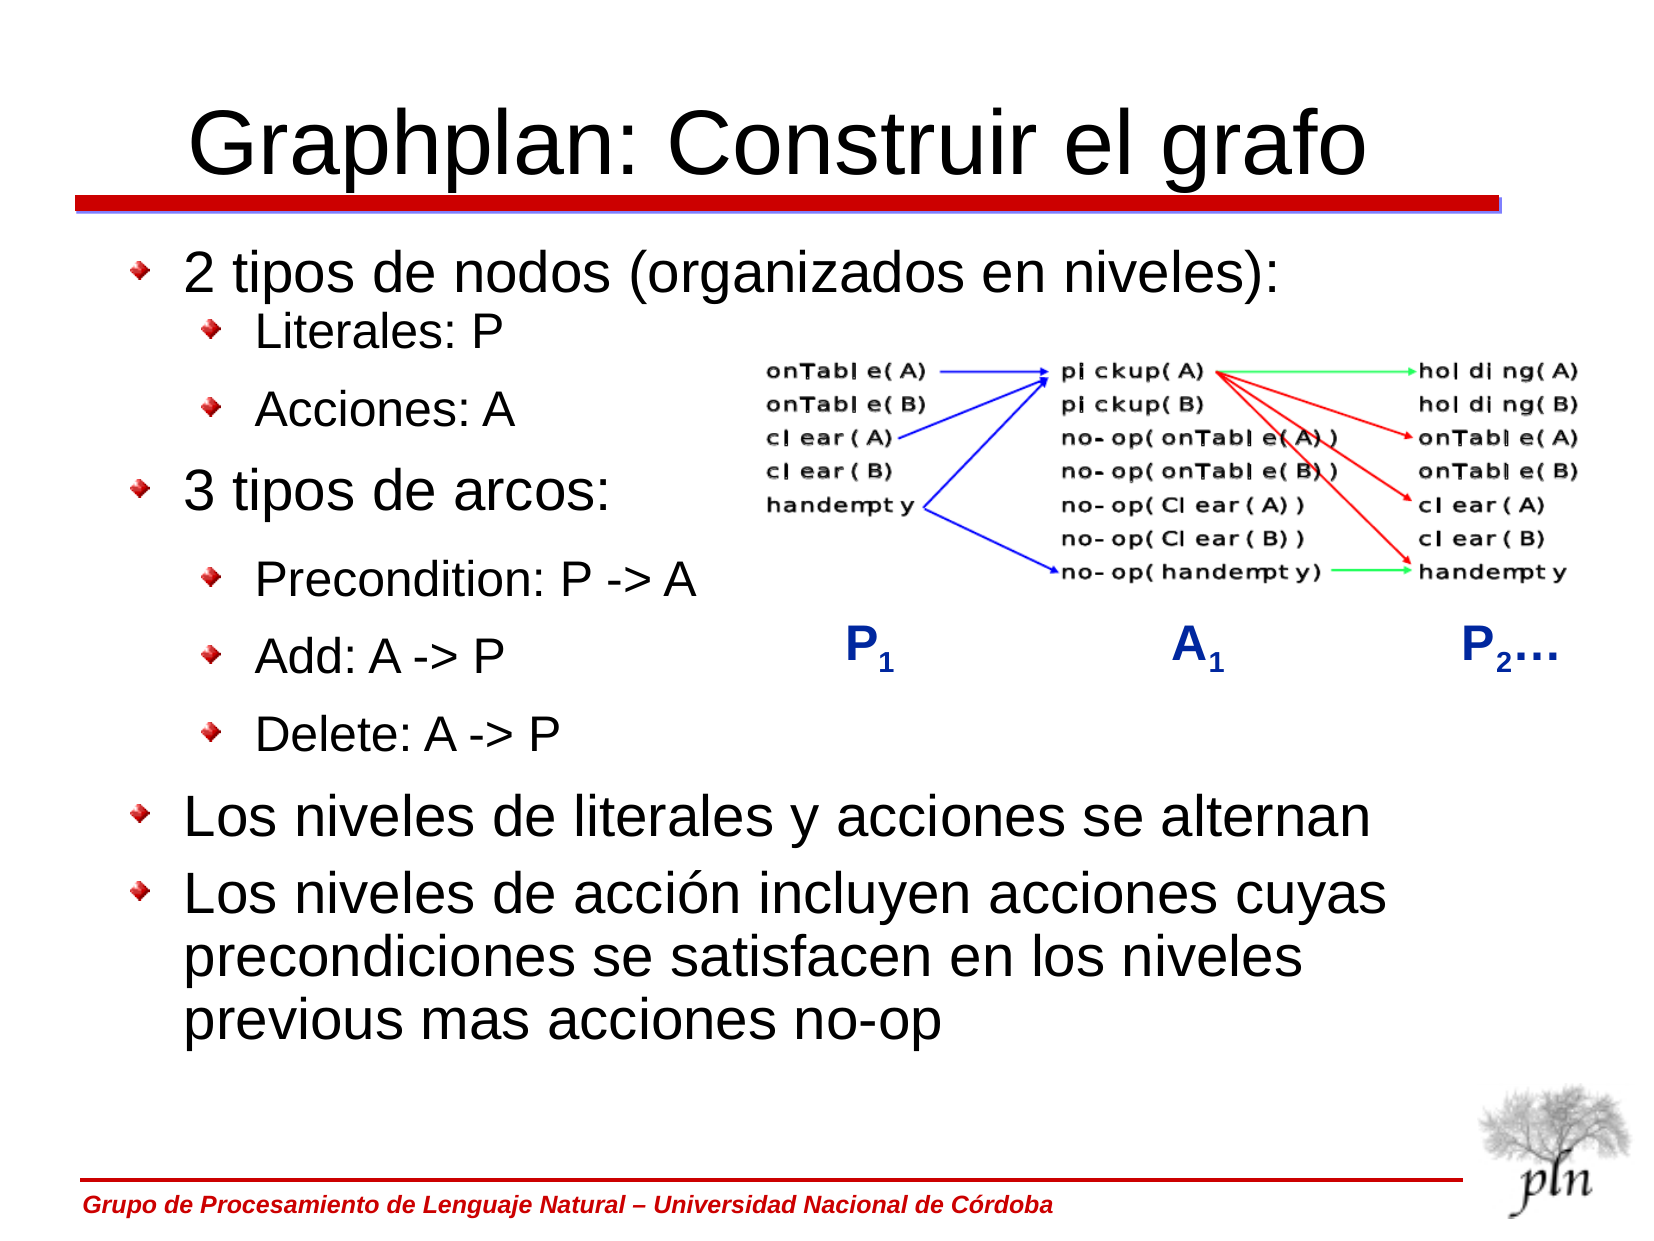

# Graphplan: Construir el grafo
2 tipos de nodos (organizados en niveles):
Literales: P
Acciones: A
3 tipos de arcos:
Precondition: P -> A
Add: A -> P
Delete: A -> P
Los niveles de literales y acciones se alternan
Los niveles de acción incluyen acciones cuyas precondiciones se satisfacen en los niveles previous mas acciones no-op
 P1 A1 P2…